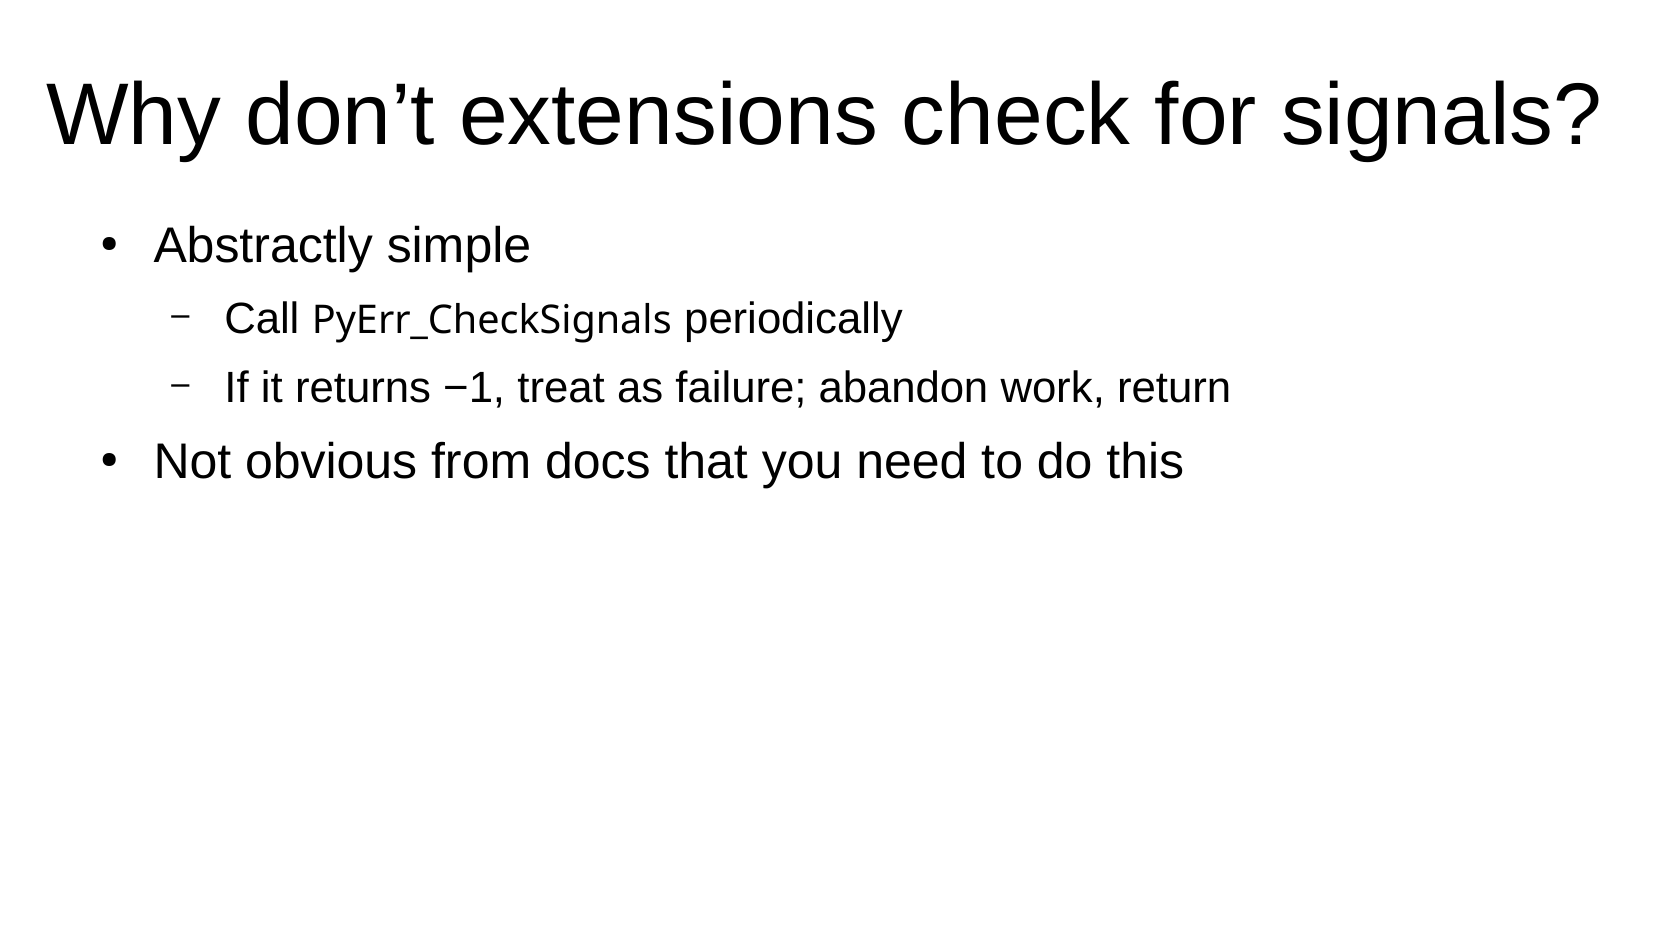

# Why don’t extensions check for signals?
Abstractly simple
Call PyErr_CheckSignals periodically
If it returns −1, treat as failure; abandon work, return
Not obvious from docs that you need to do this